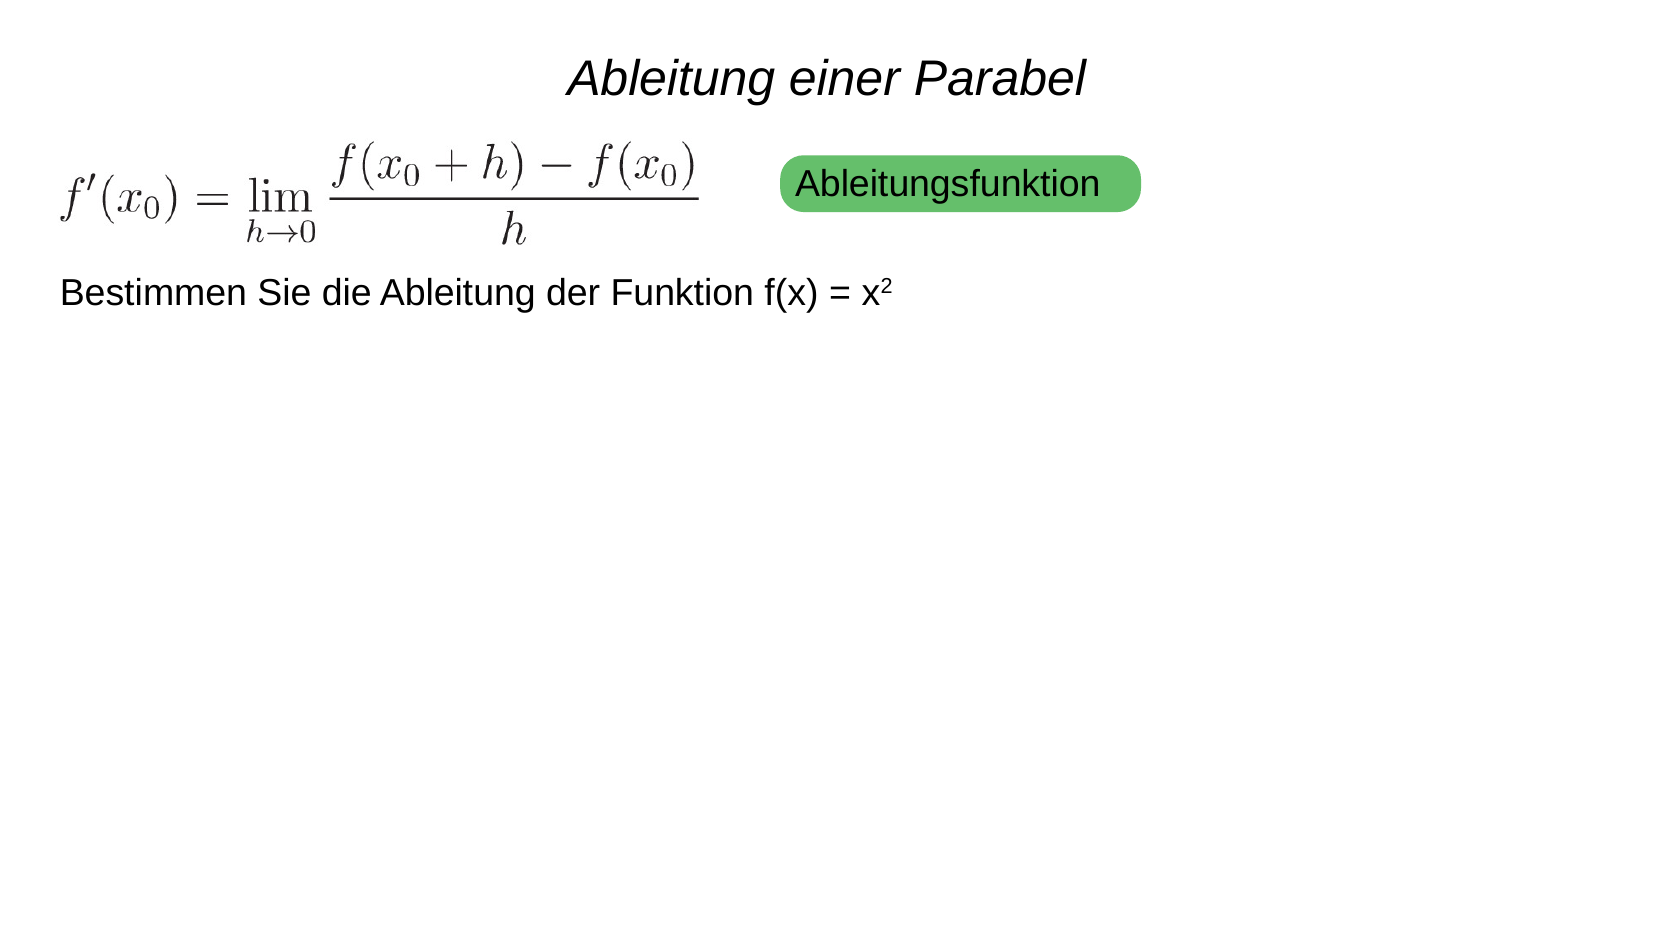

# Ableitung einer Parabel
Ableitungsfunktion
Bestimmen Sie die Ableitung der Funktion f(x) = x2